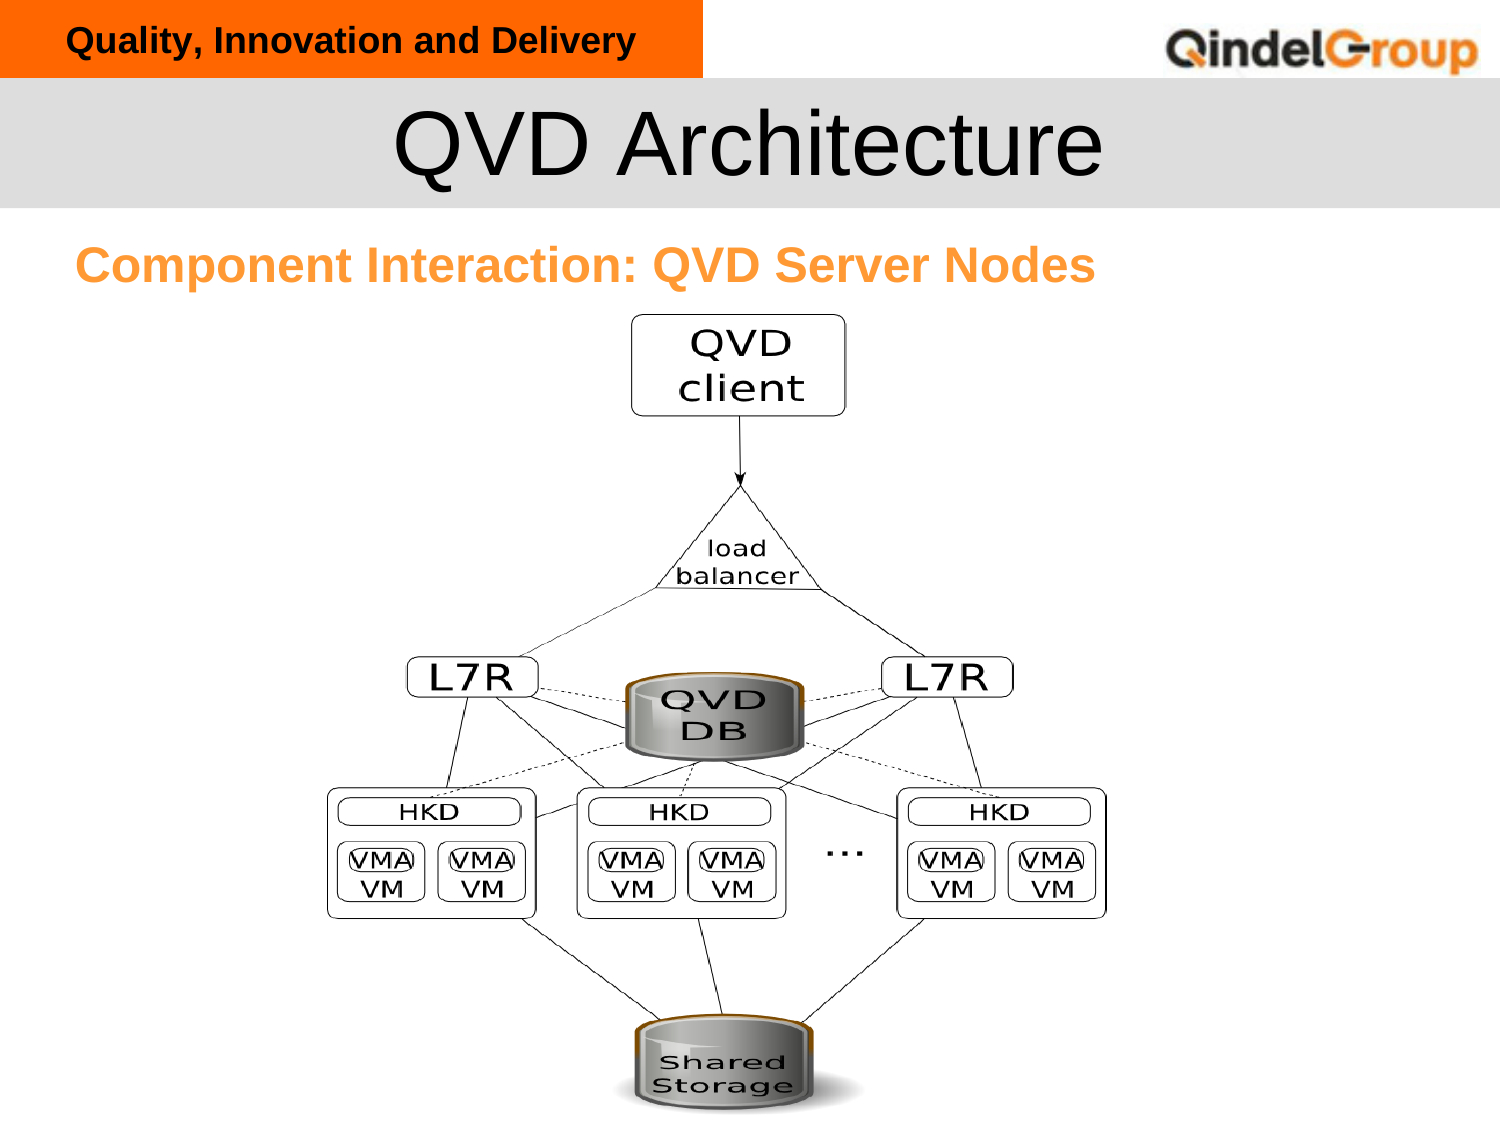

# QVD Architecture
Component Interaction: QVD Server Nodes